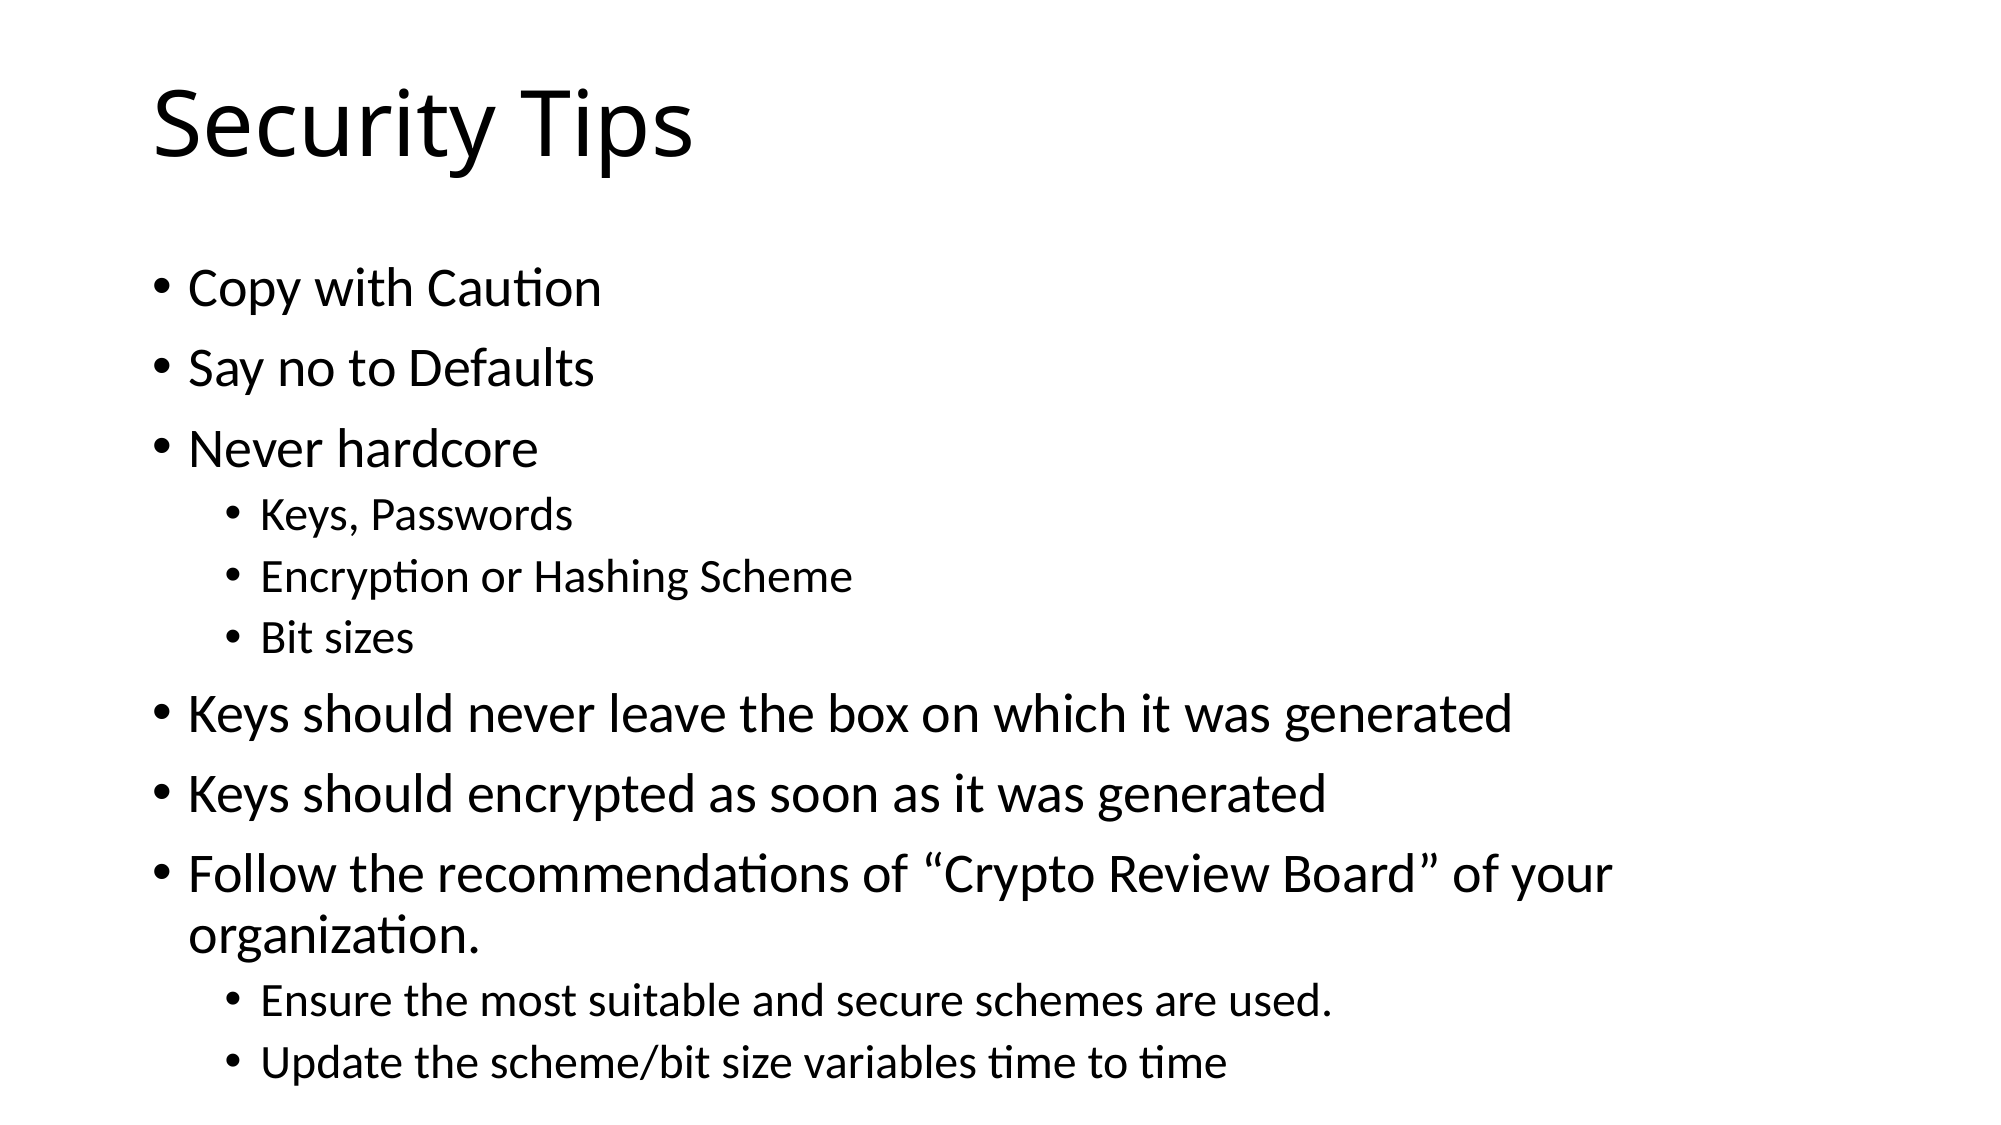

# Security Tips
Copy with Caution
Say no to Defaults
Never hardcore
Keys, Passwords
Encryption or Hashing Scheme
Bit sizes
Keys should never leave the box on which it was generated
Keys should encrypted as soon as it was generated
Follow the recommendations of “Crypto Review Board” of your organization.
Ensure the most suitable and secure schemes are used.
Update the scheme/bit size variables time to time